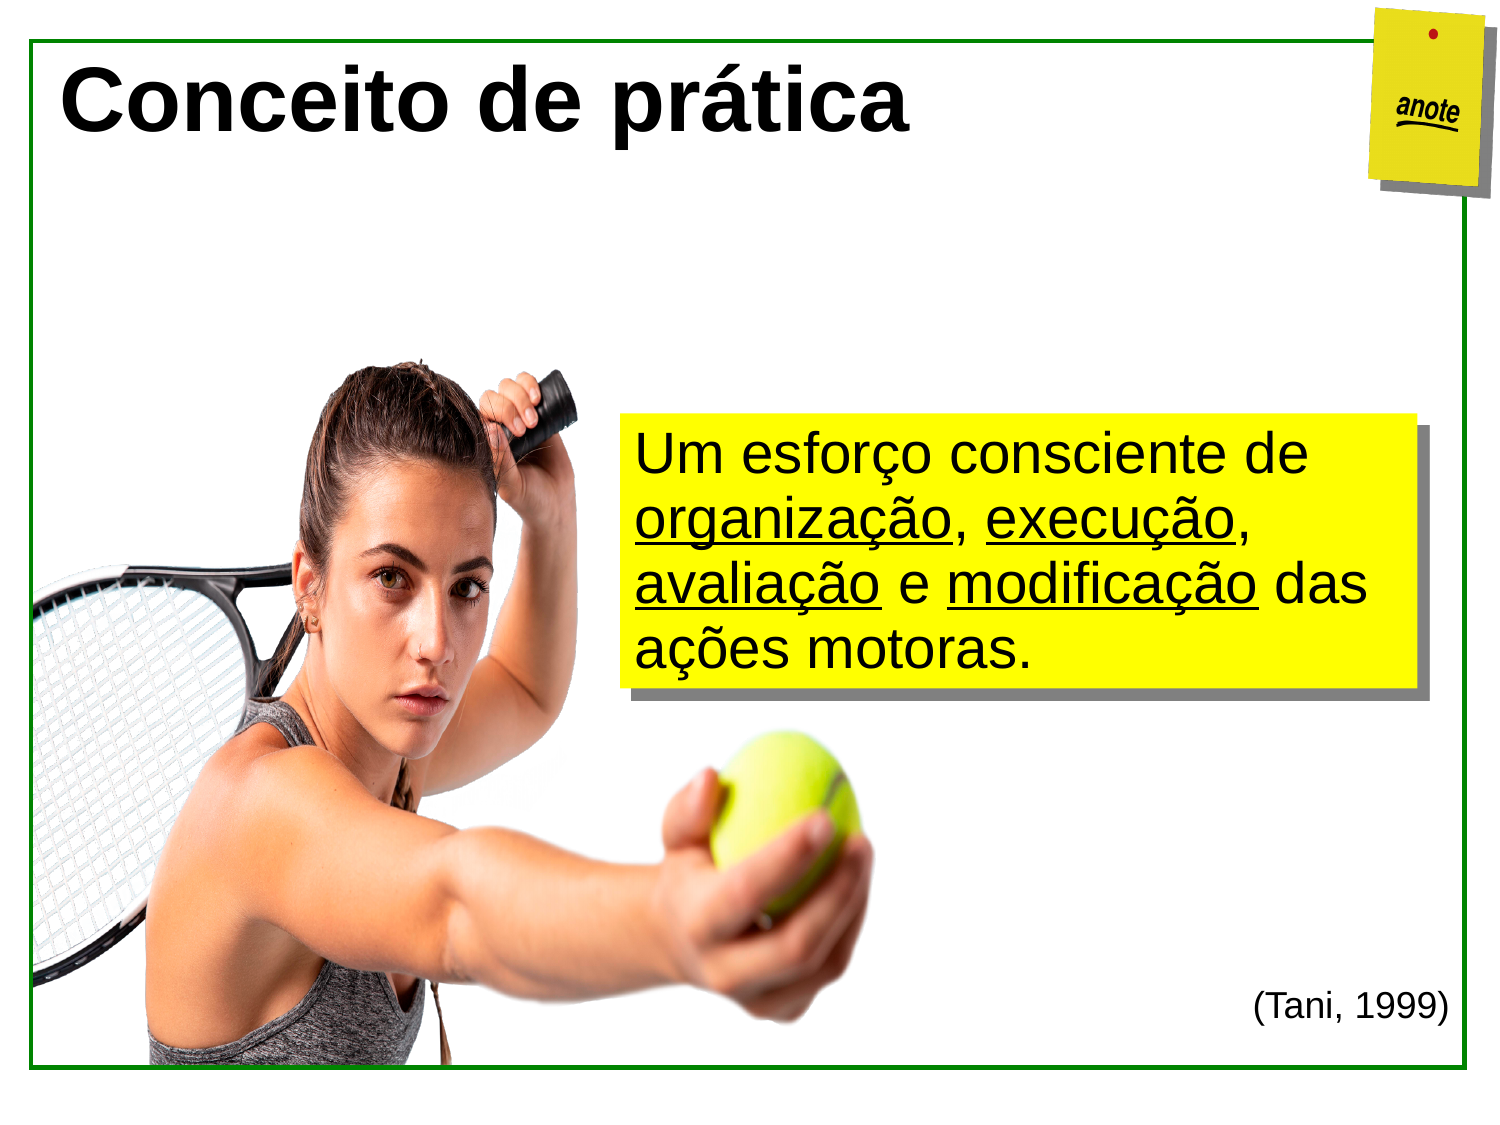

Conceito de prática
Um esforço consciente de organização, execução, avaliação e modificação das ações motoras.
(Tani, 1999)